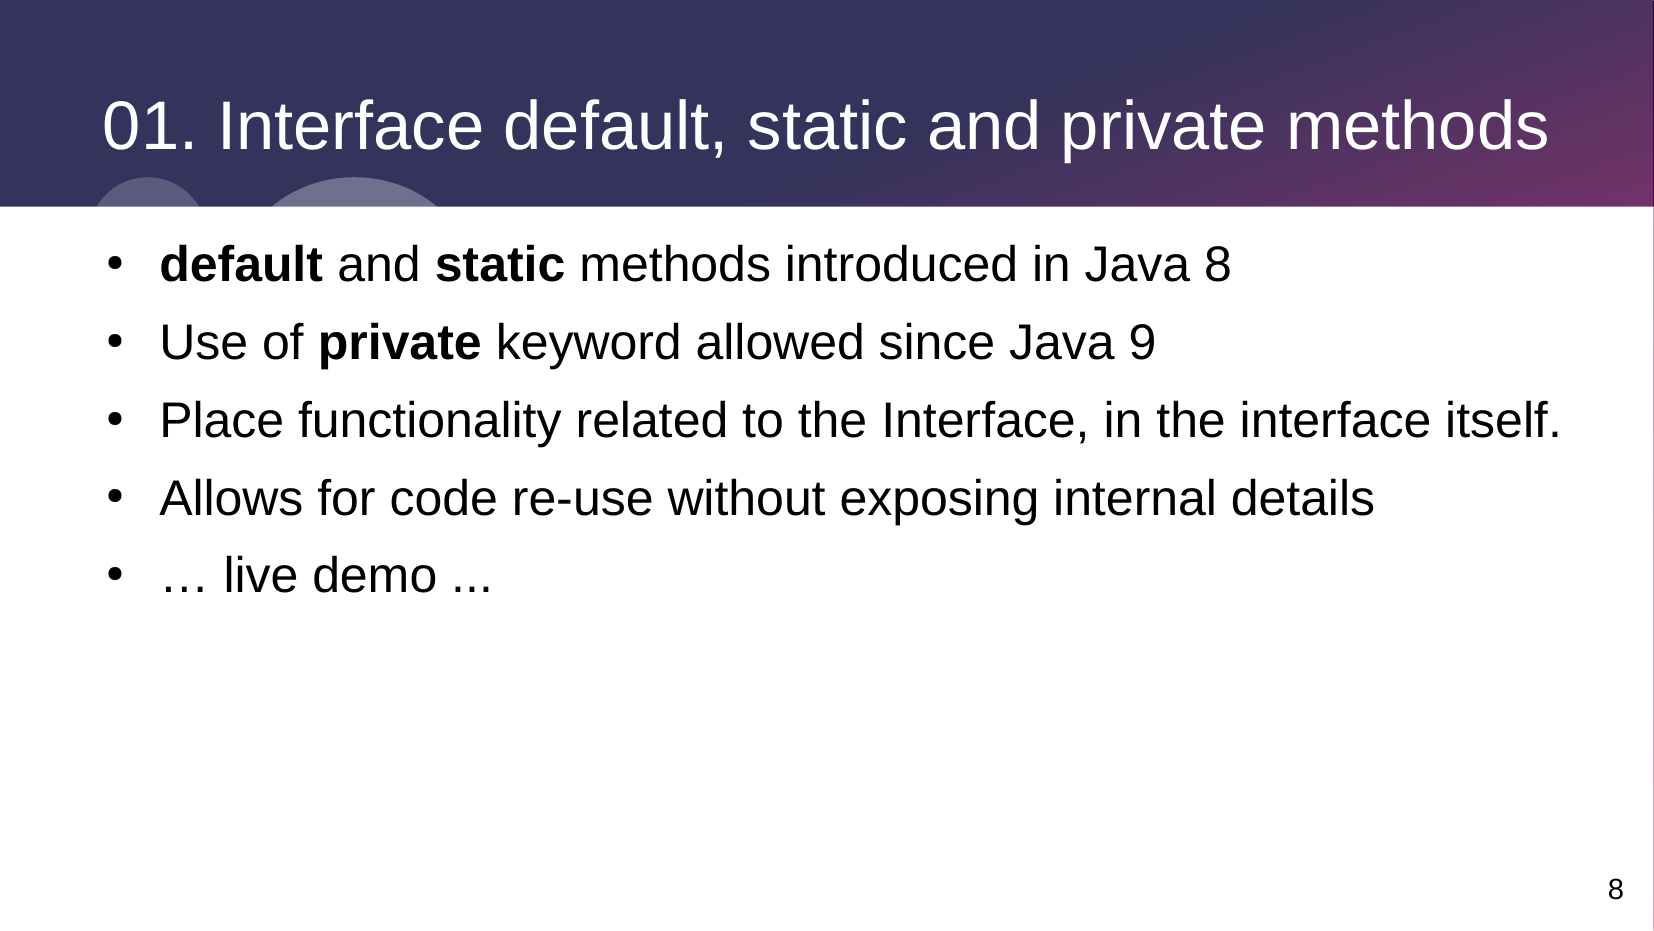

# 01. Interface default, static and private methods
default and static methods introduced in Java 8
Use of private keyword allowed since Java 9
Place functionality related to the Interface, in the interface itself.
Allows for code re-use without exposing internal details
… live demo ...